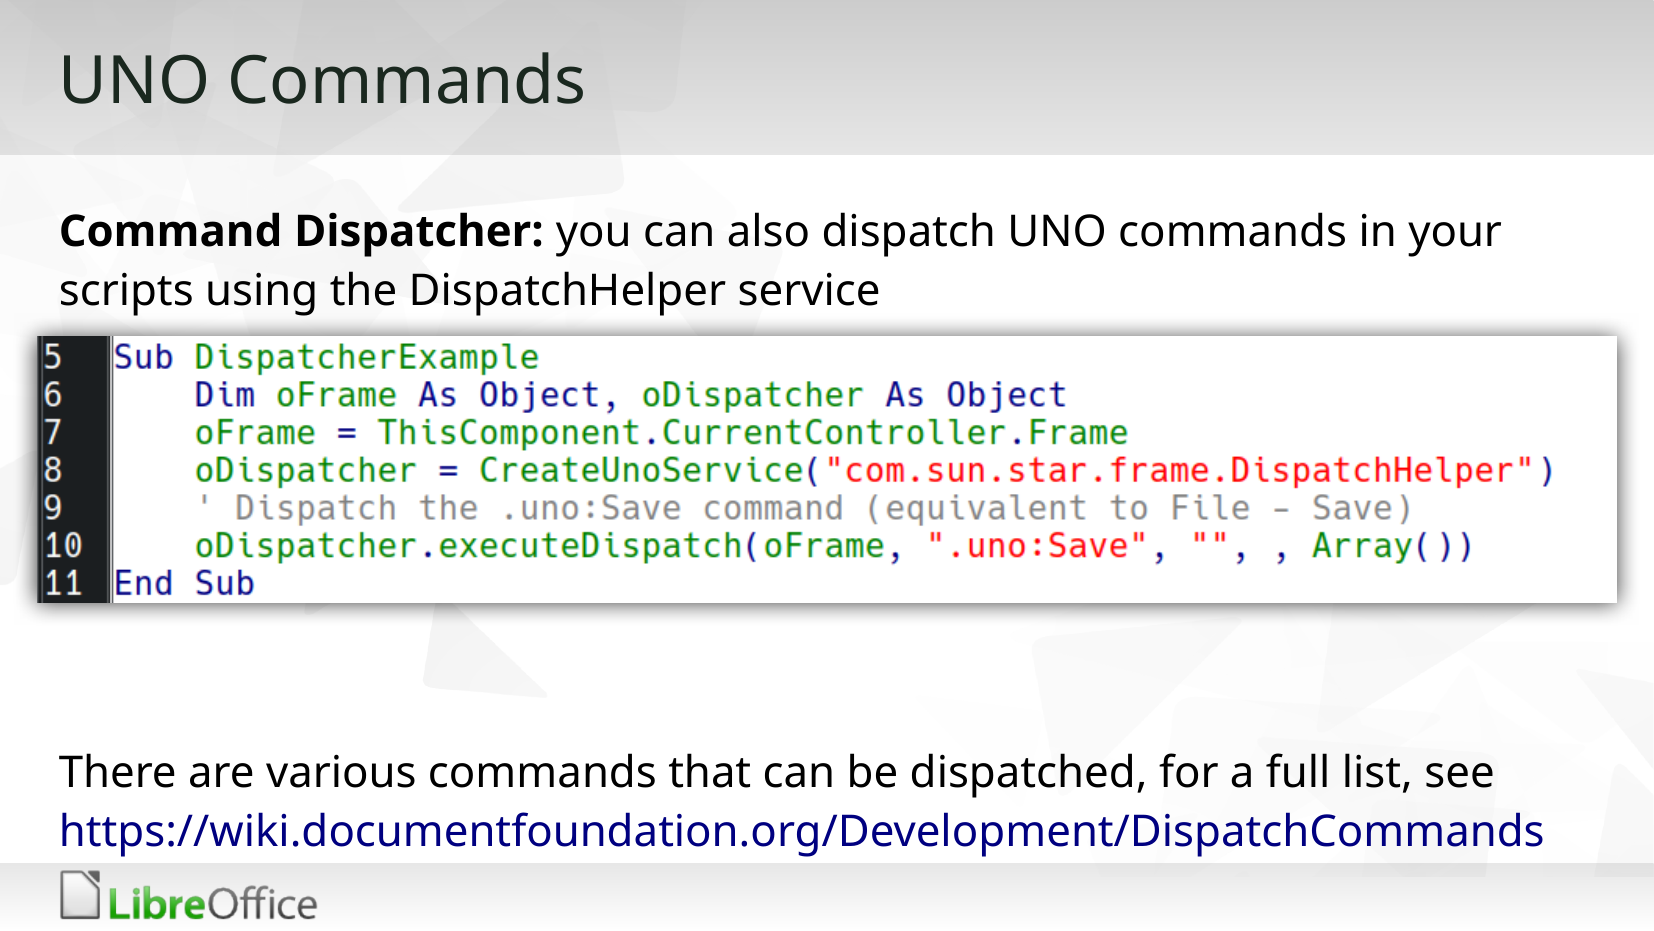

# UNO Commands
Command Dispatcher: you can also dispatch UNO commands in your scripts using the DispatchHelper service
There are various commands that can be dispatched, for a full list, see https://wiki.documentfoundation.org/Development/DispatchCommands